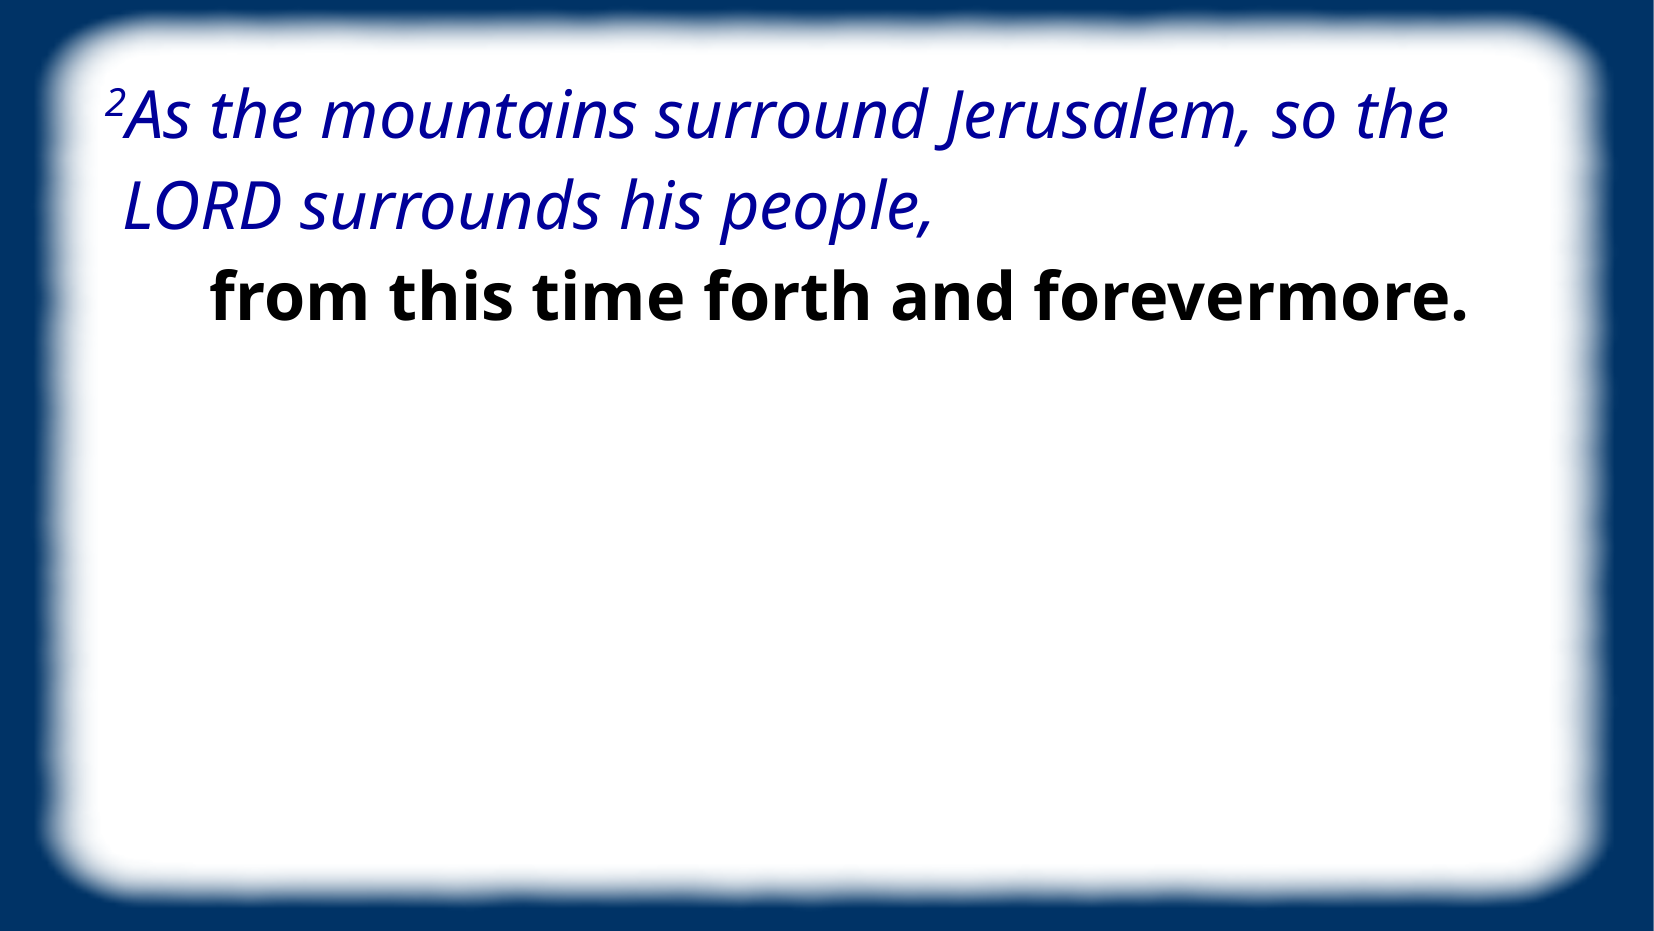

2As the mountains surround Jerusalem, so the
 LORD surrounds his people,
 from this time forth and forevermore.